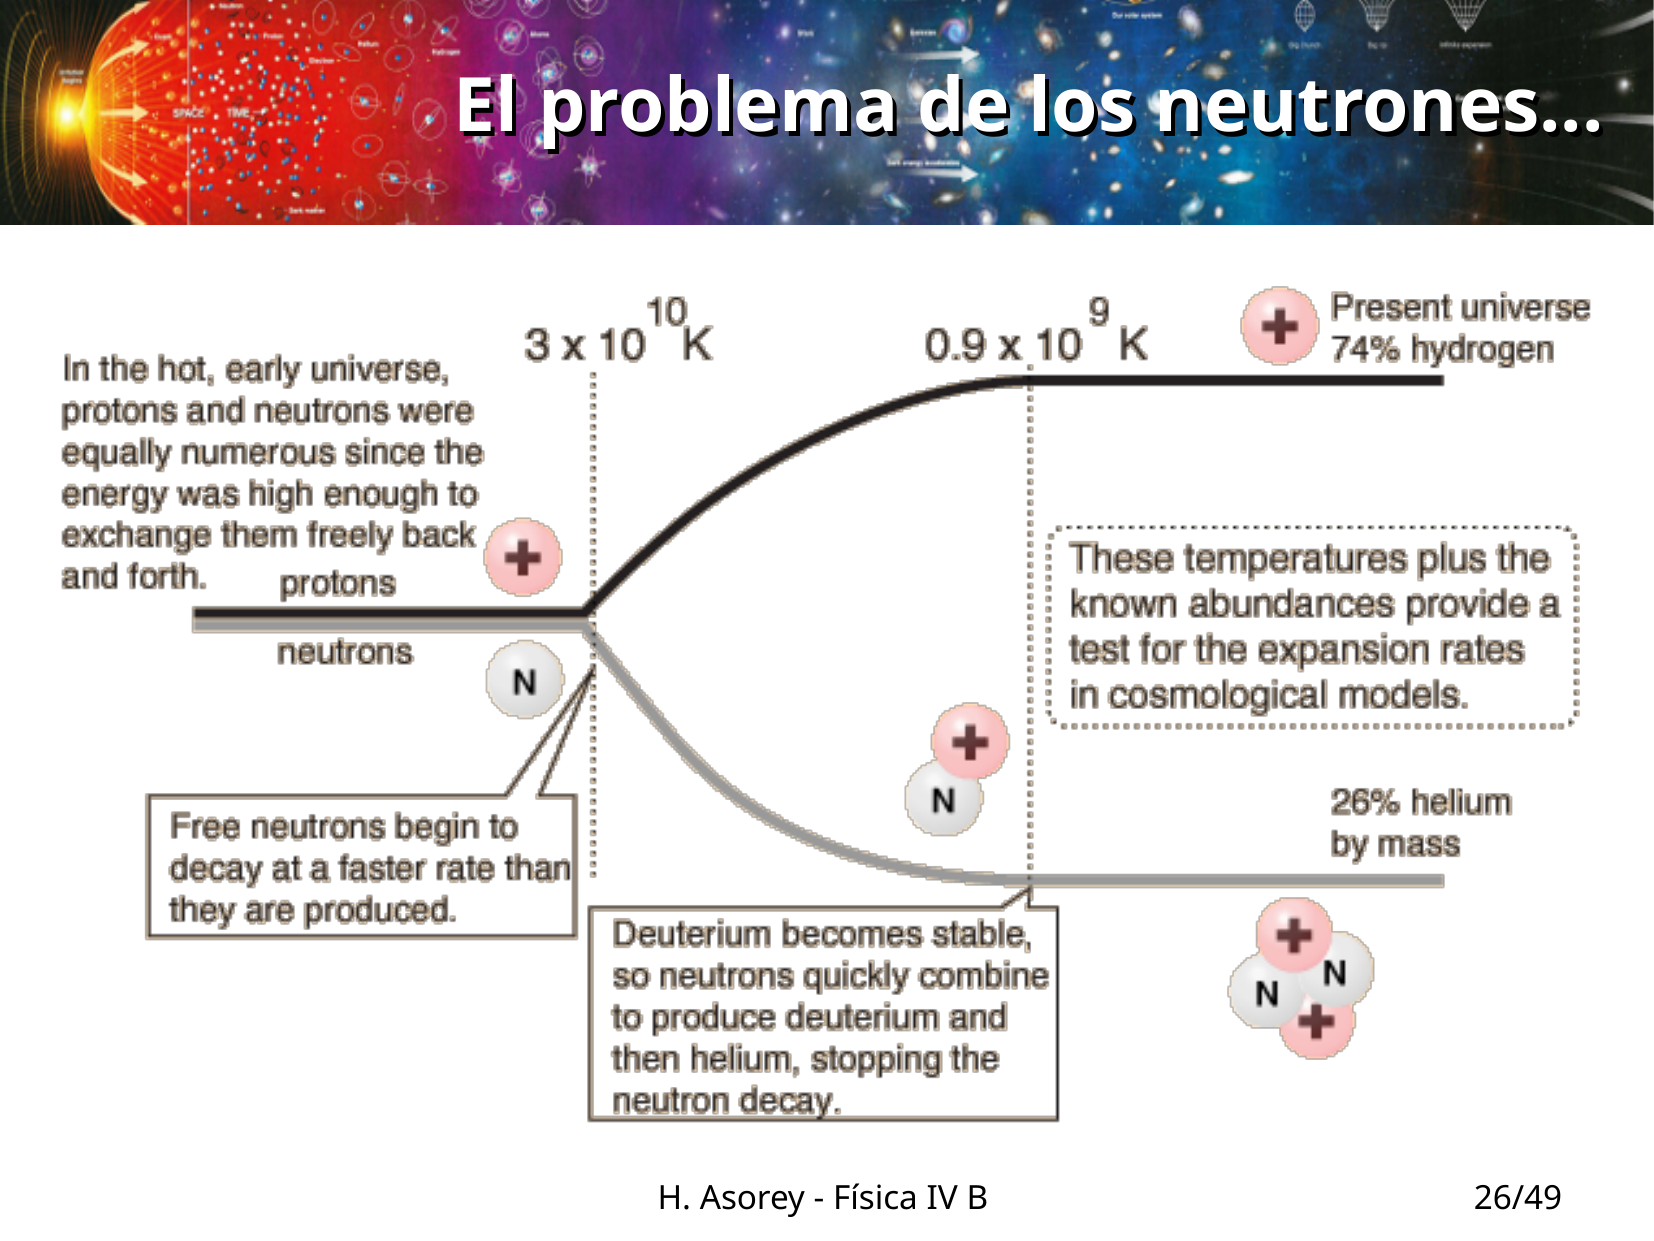

# El problema de los neutrones...
H. Asorey - Física IV B
26